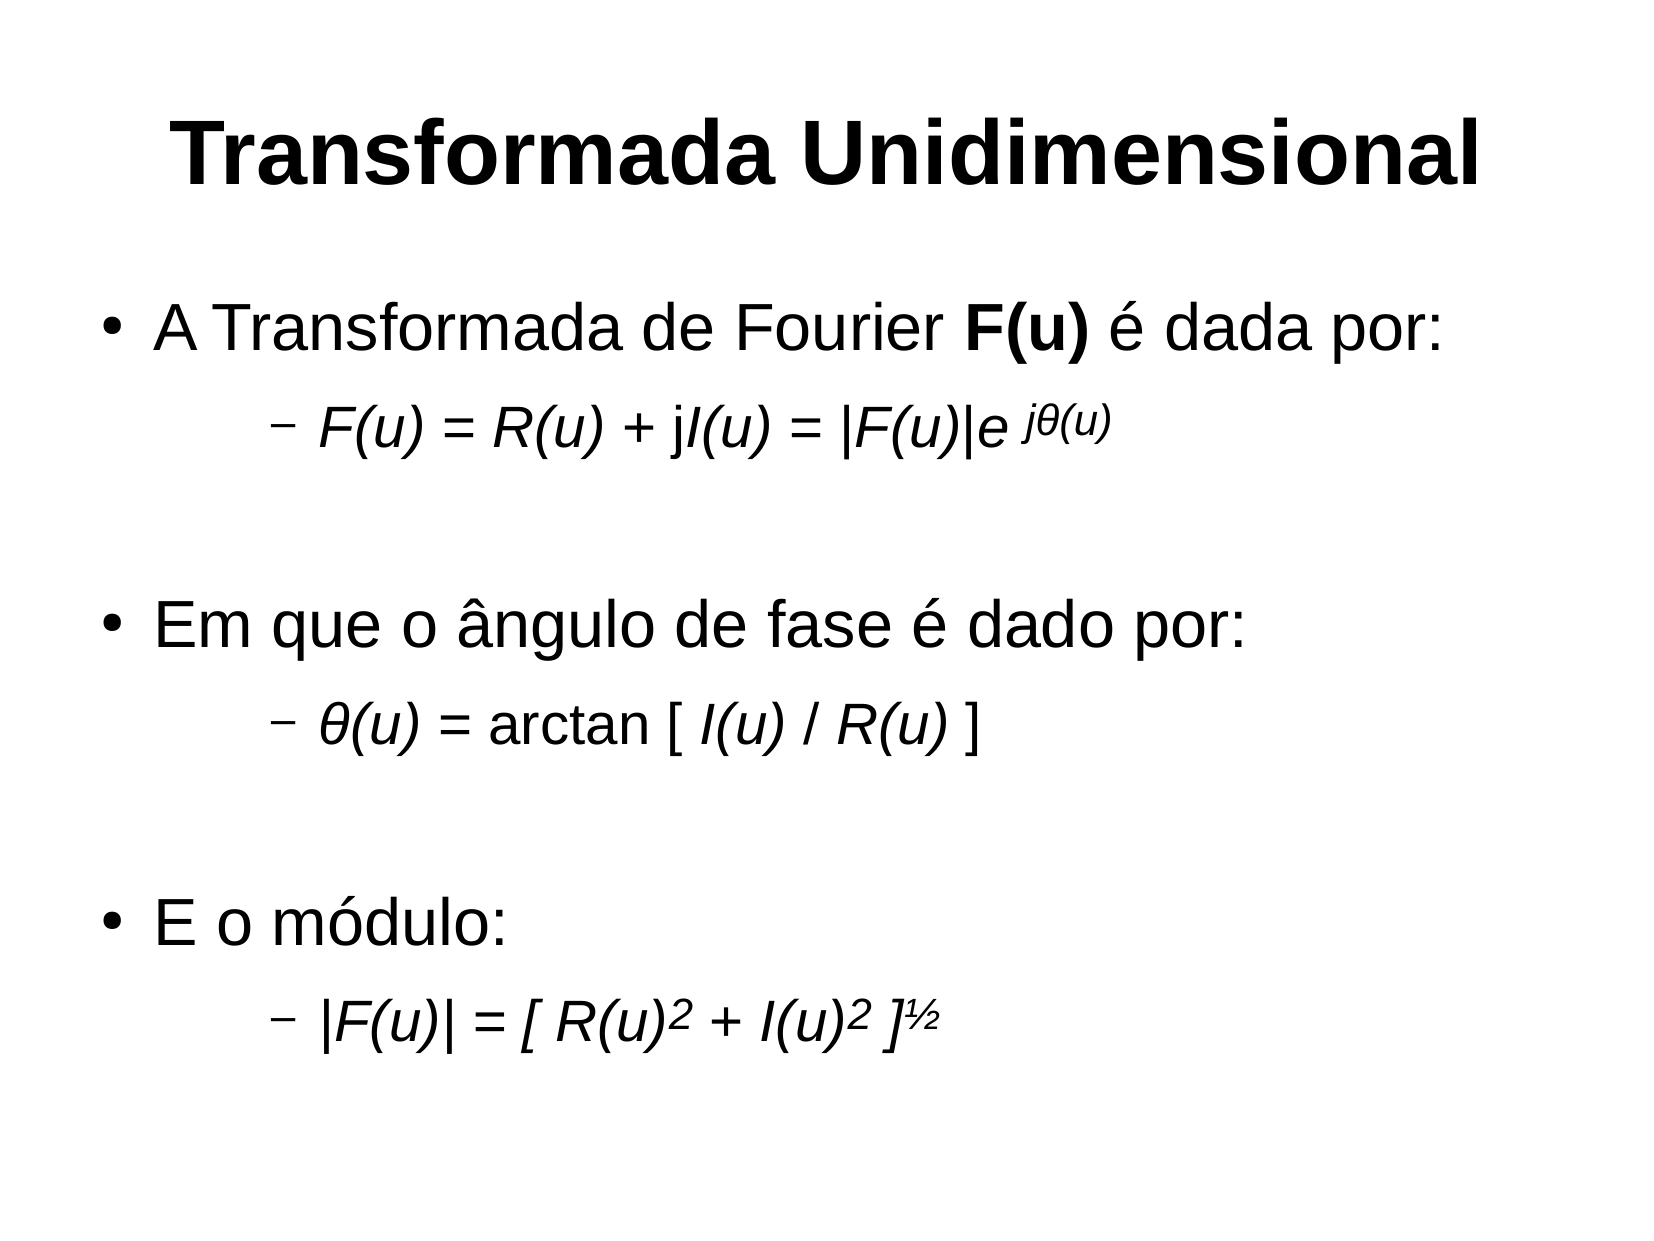

# Transformada Unidimensional
A Transformada de Fourier F(u) é dada por:
F(u) = R(u) + jI(u) = |F(u)|e jθ(u)
Em que o ângulo de fase é dado por:
θ(u) = arctan [ I(u) / R(u) ]
E o módulo:
|F(u)| = [ R(u)2 + I(u)2 ]½